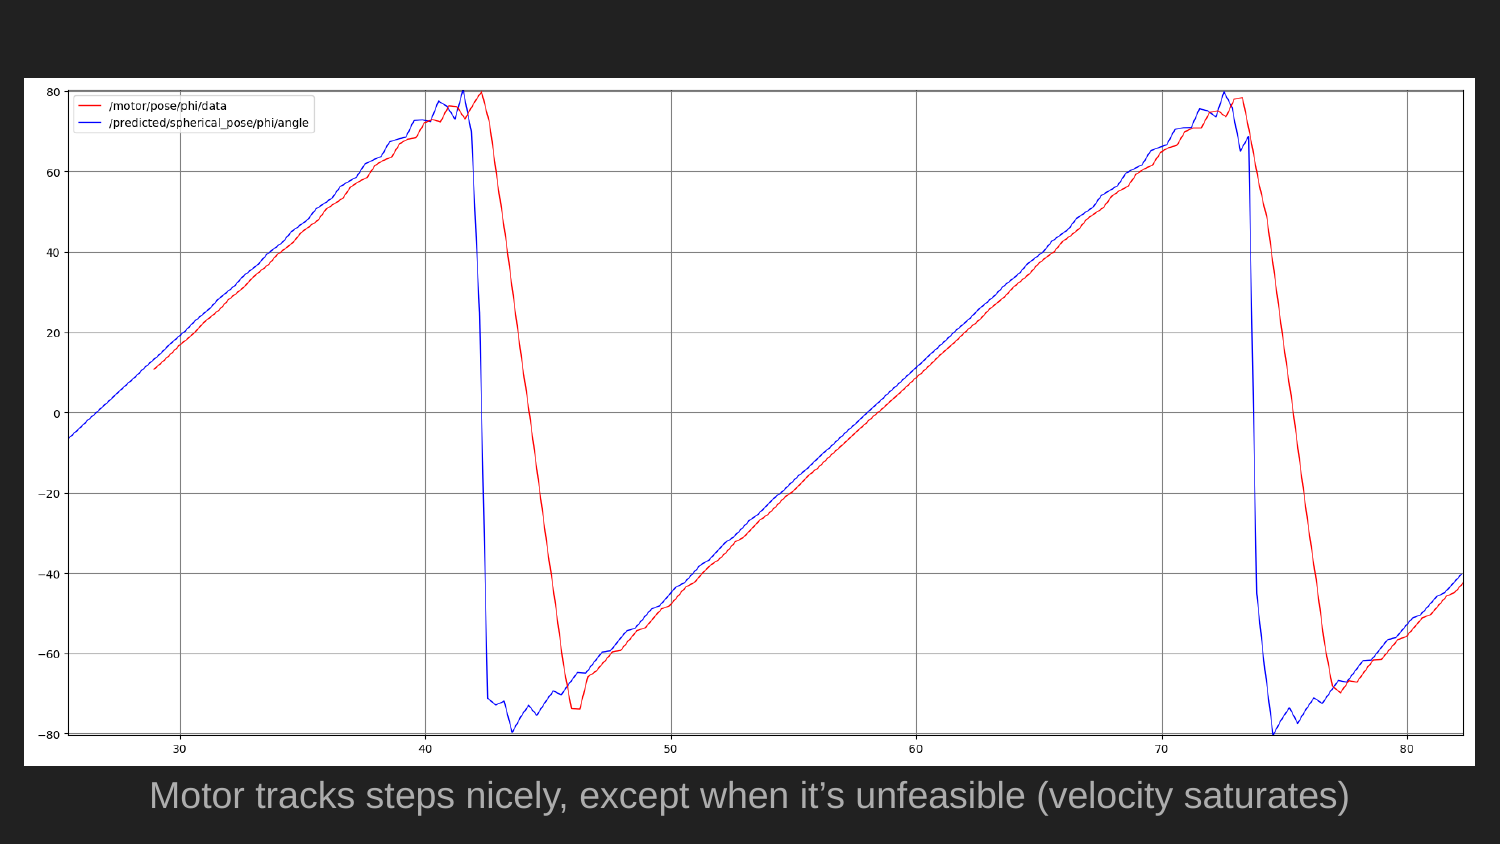

Motor tracks steps nicely, except when it’s unfeasible (velocity saturates)